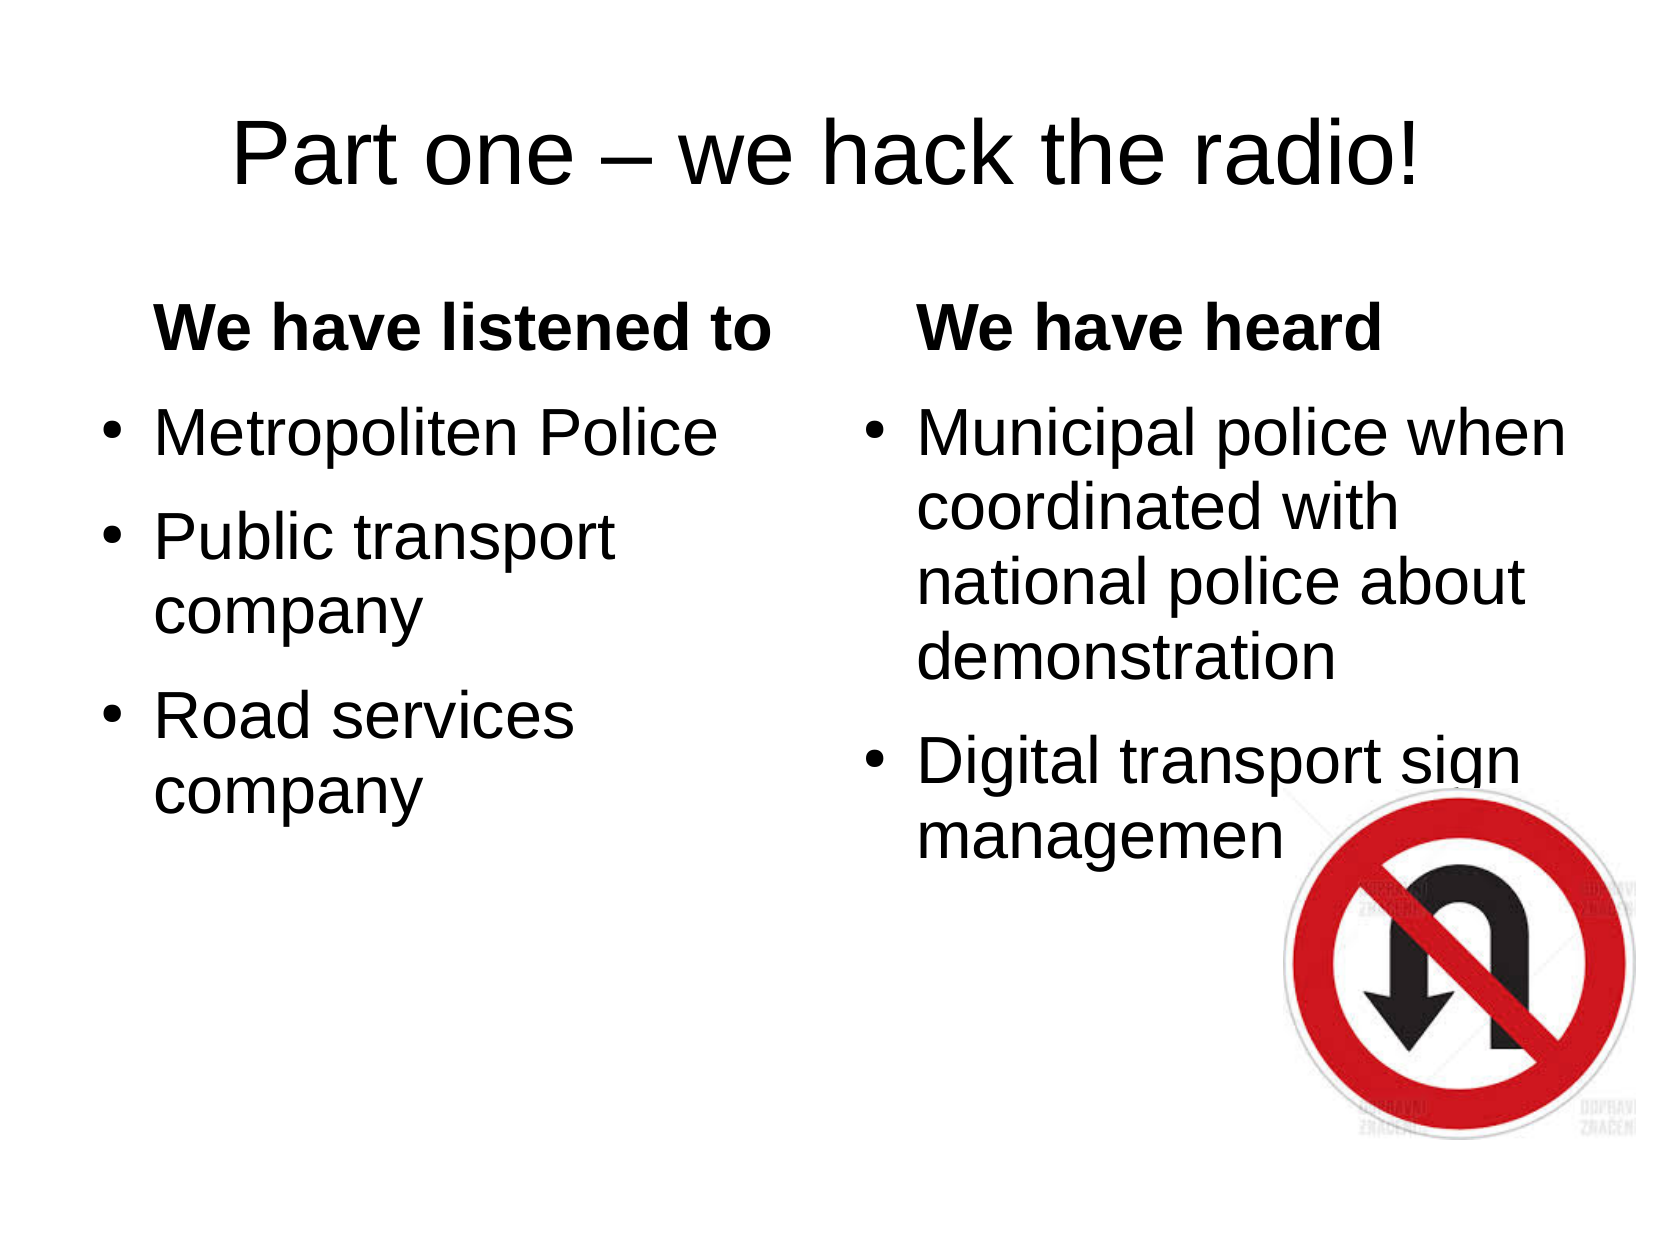

# Part one – we hack the radio!
We have listened to
Metropoliten Police
Public transport company
Road services company
We have heard
Municipal police when coordinated with national police about demonstration
Digital transport sign management